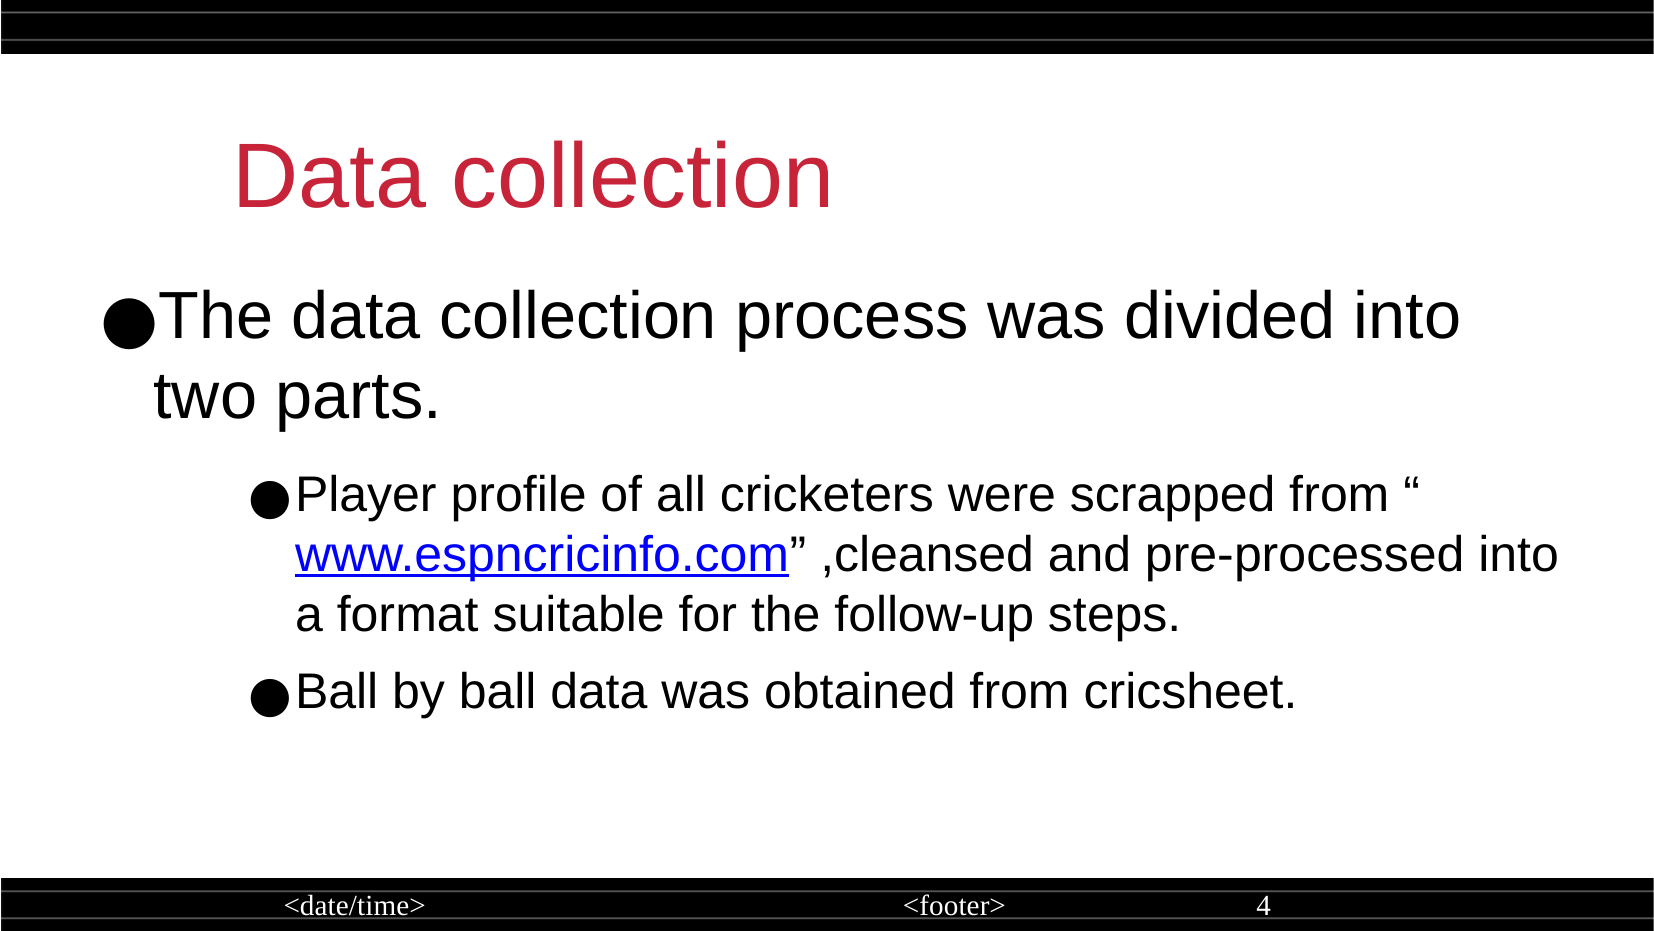

Data collection
The data collection process was divided into two parts.
Player profile of all cricketers were scrapped from “www.espncricinfo.com” ,cleansed and pre-processed into a format suitable for the follow-up steps.
Ball by ball data was obtained from cricsheet.